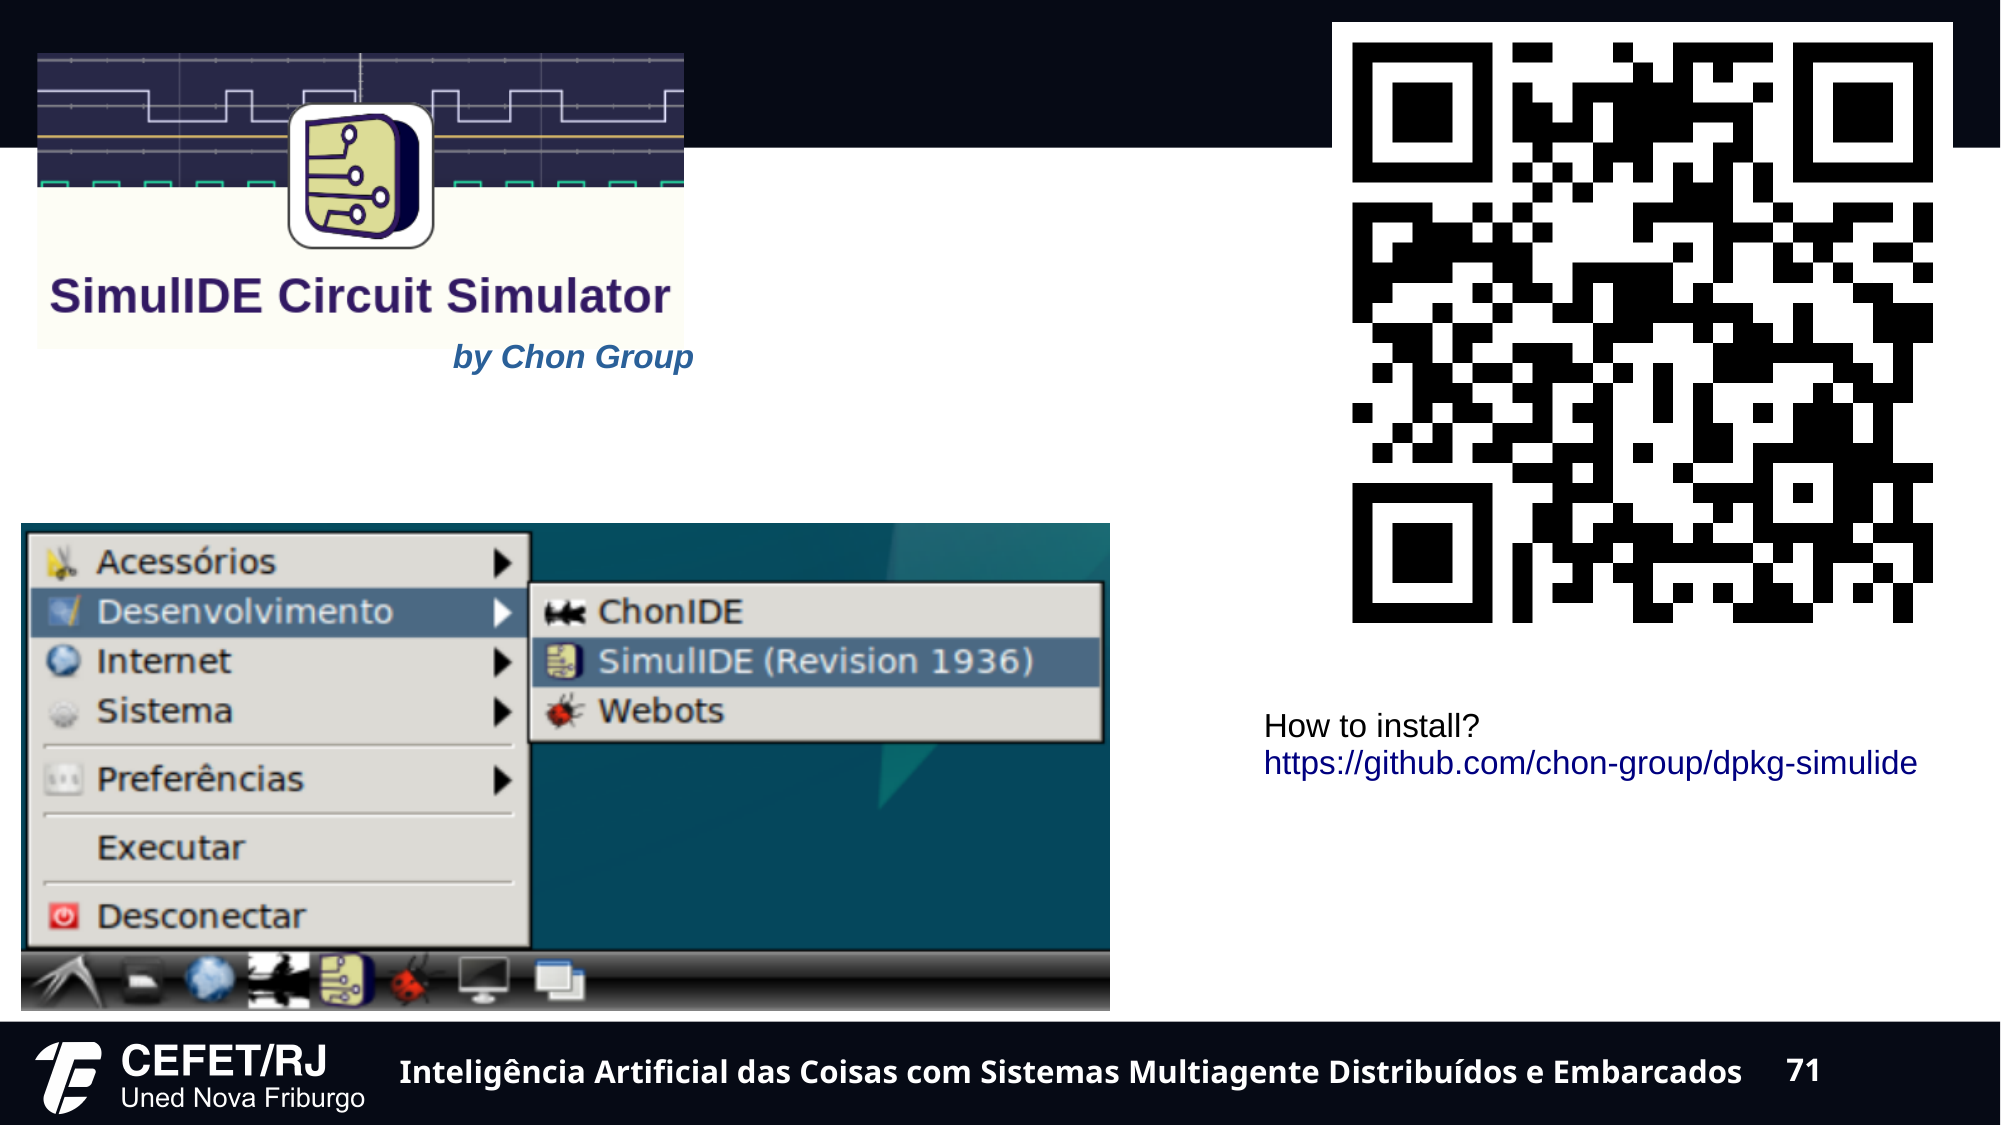

by Chon Group
How to install? https://github.com/chon-group/dpkg-simulide